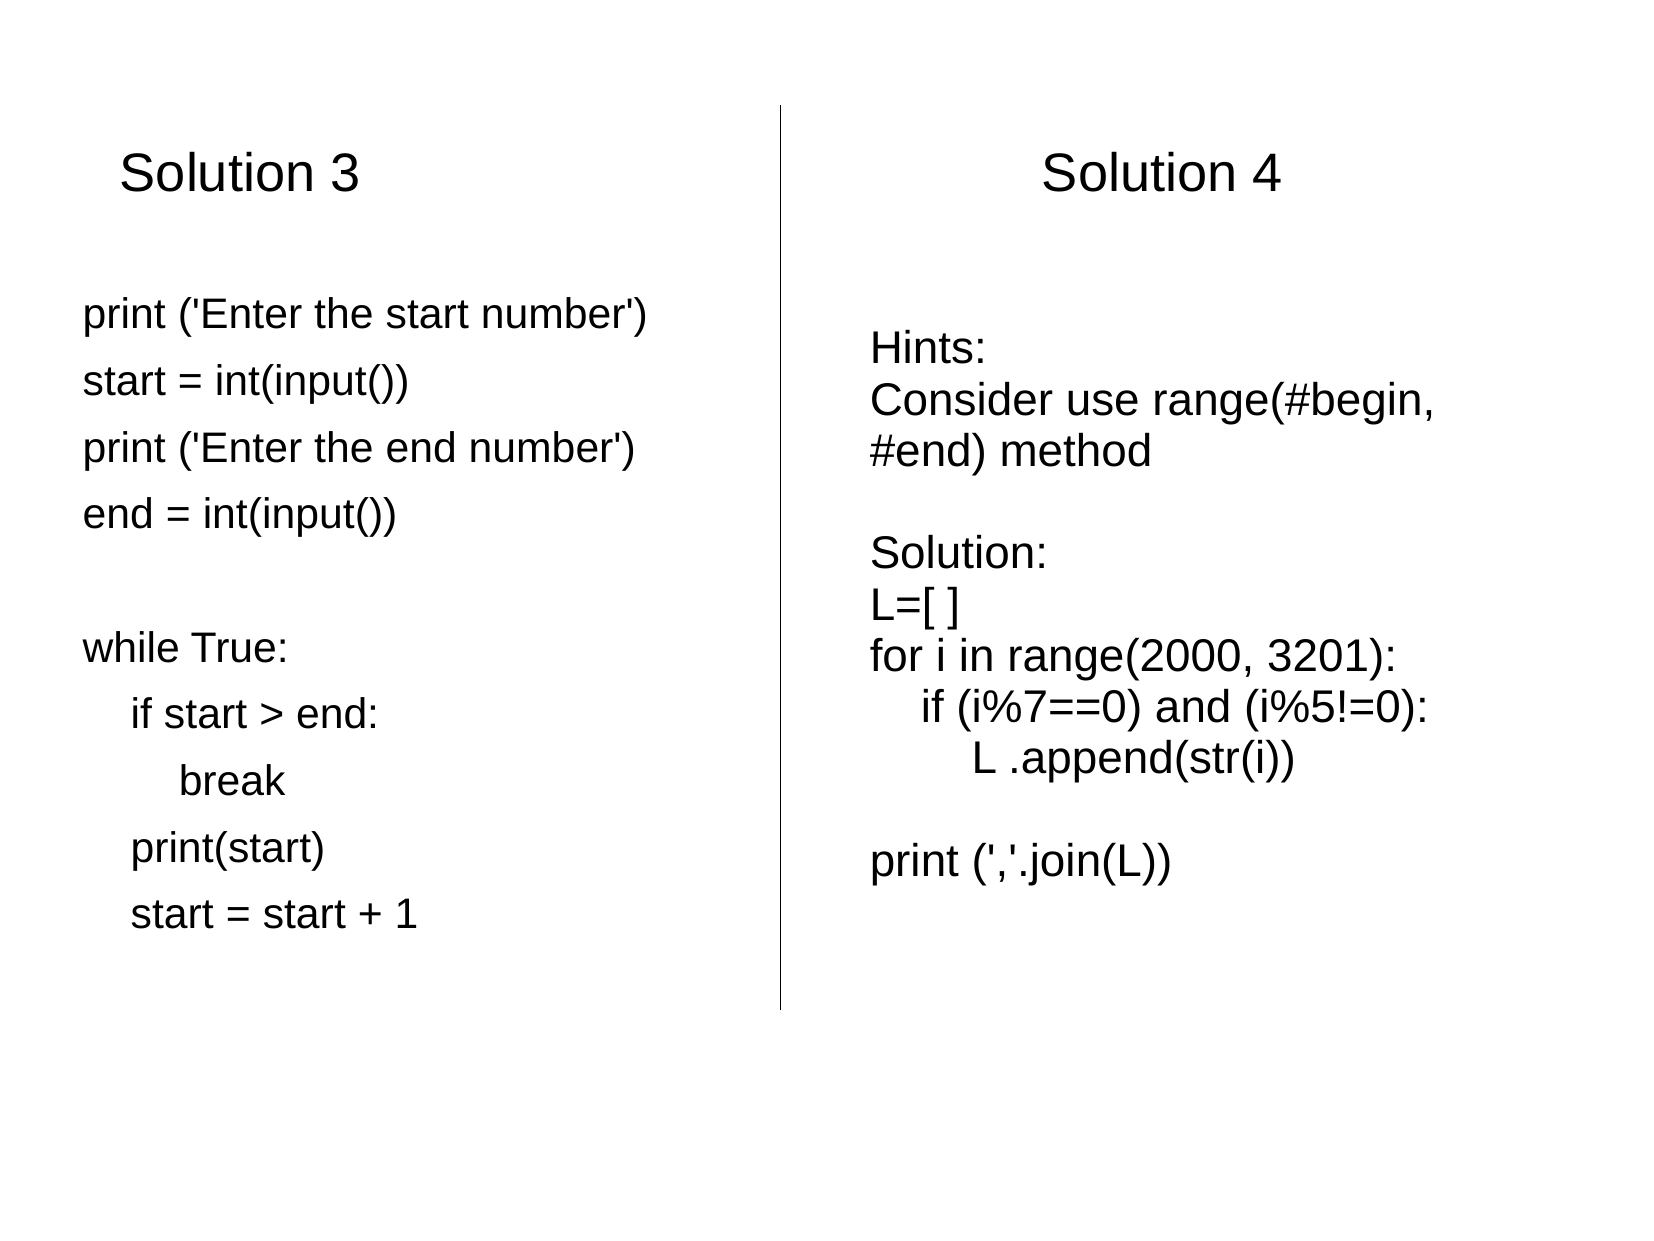

Solution 3
Solution 4
# print ('Enter the start number')
start = int(input())
print ('Enter the end number')
end = int(input())
while True:
 if start > end:
 break
 print(start)
 start = start + 1
Hints:
Consider use range(#begin, #end) method
Solution:
L=[ ]
for i in range(2000, 3201):
 if (i%7==0) and (i%5!=0):
 L .append(str(i))
print (','.join(L))